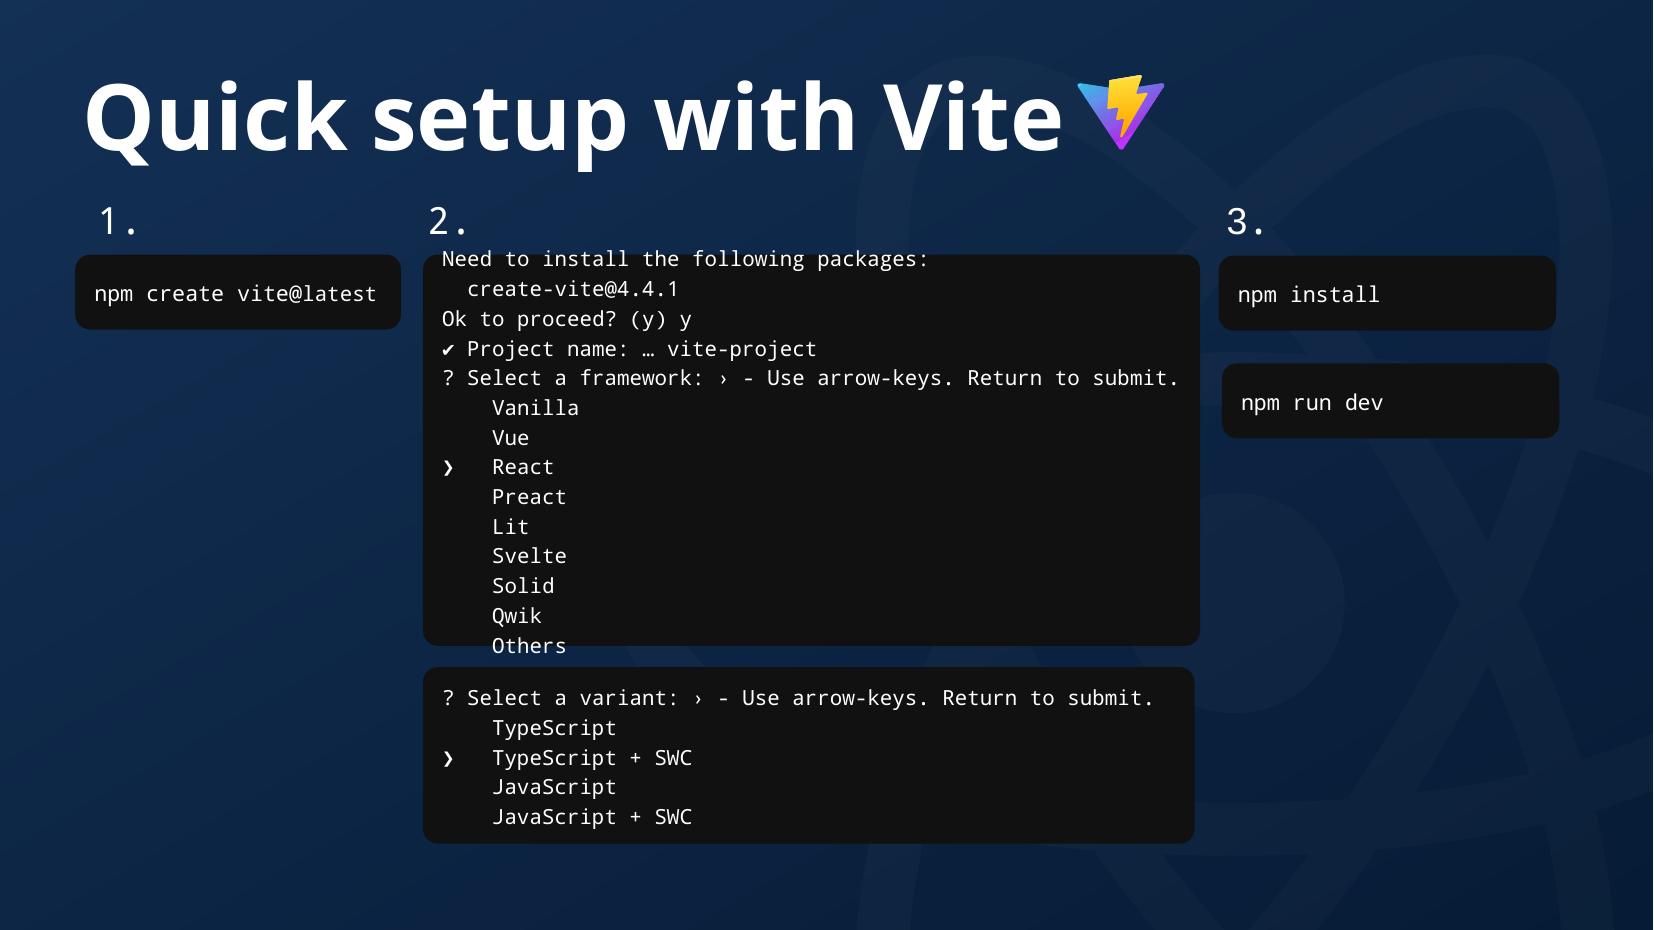

# Quick setup with Vite
1.
2.
3.
Need to install the following packages:
 create-vite@4.4.1
Ok to proceed? (y) y
✔ Project name: … vite-project
? Select a framework: › - Use arrow-keys. Return to submit.
 Vanilla
 Vue
❯ React
 Preact
 Lit
 Svelte
 Solid
 Qwik
 Others
npm create vite@latest
npm install
npm run dev
? Select a variant: › - Use arrow-keys. Return to submit.
 TypeScript
❯ TypeScript + SWC
 JavaScript
 JavaScript + SWC